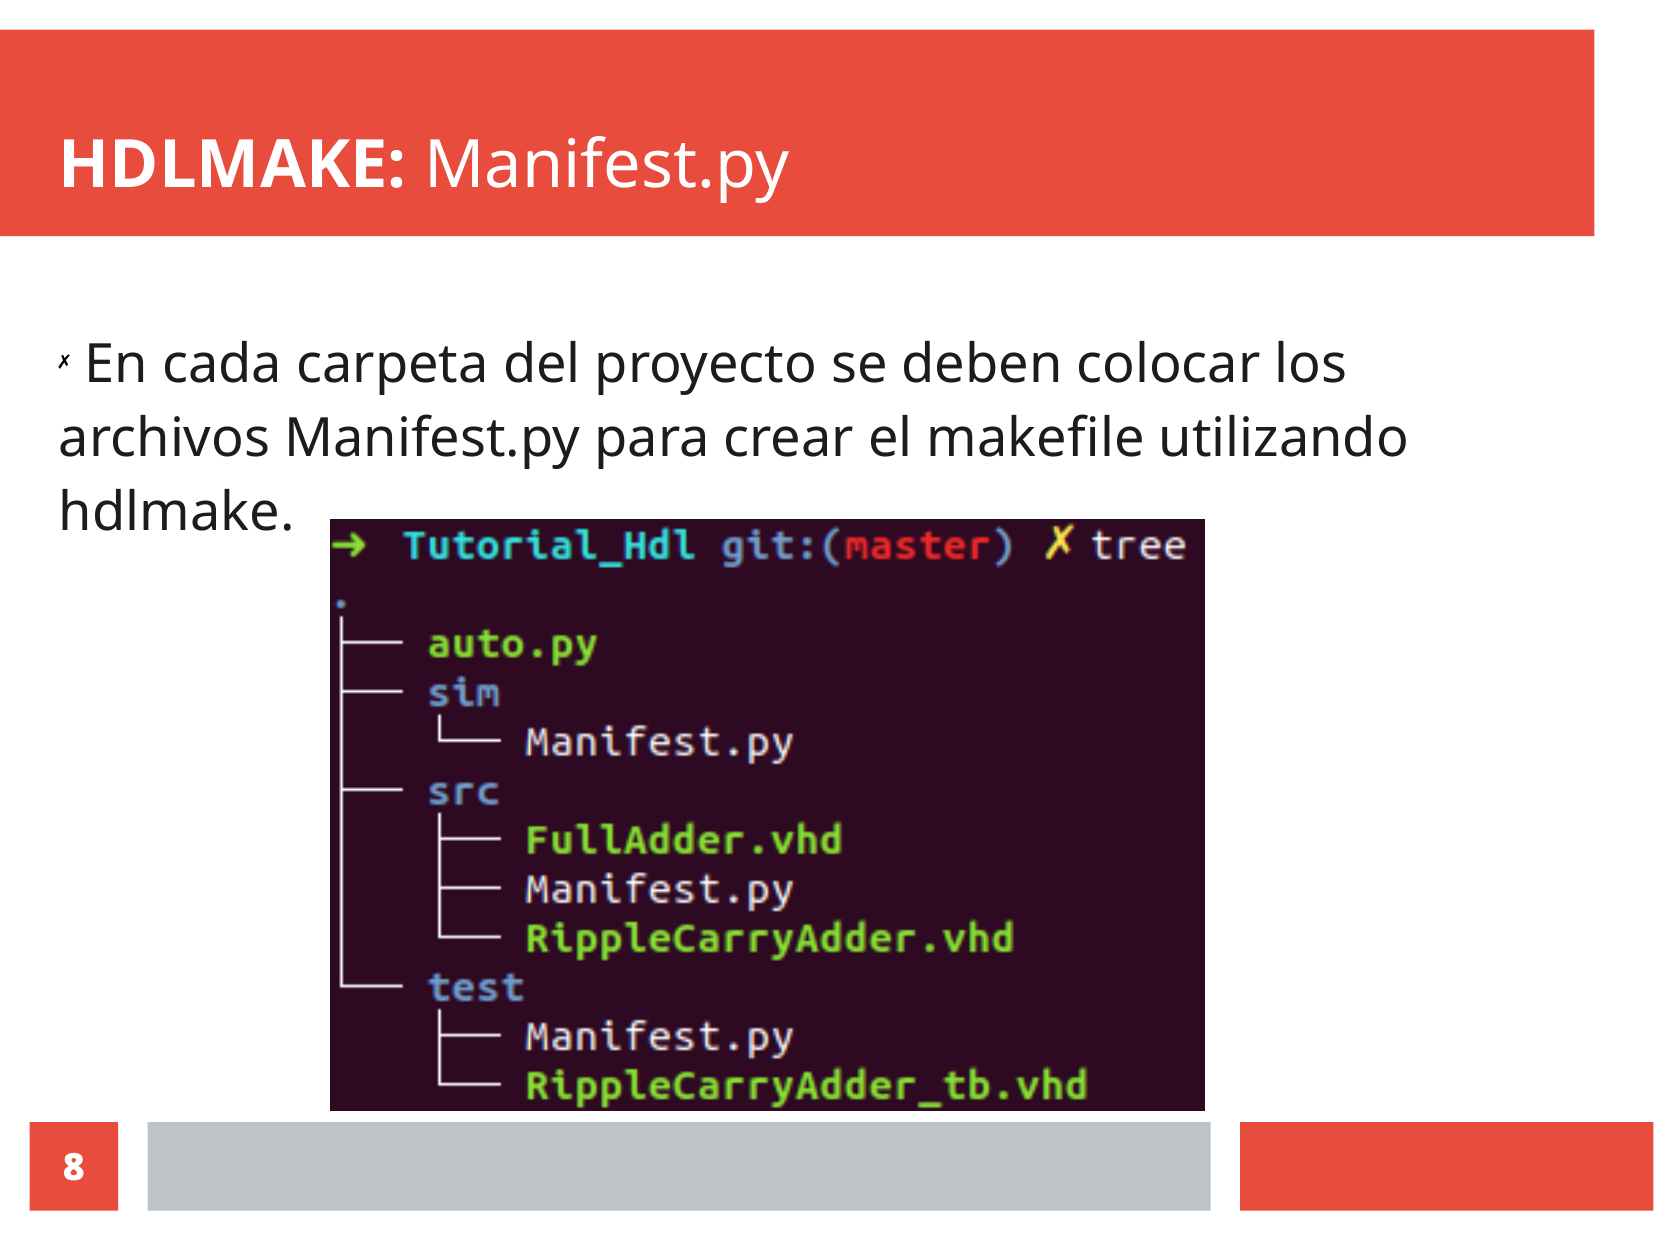

# HDLMAKE: Manifest.py
 En cada carpeta del proyecto se deben colocar los archivos Manifest.py para crear el makefile utilizando hdlmake.
8